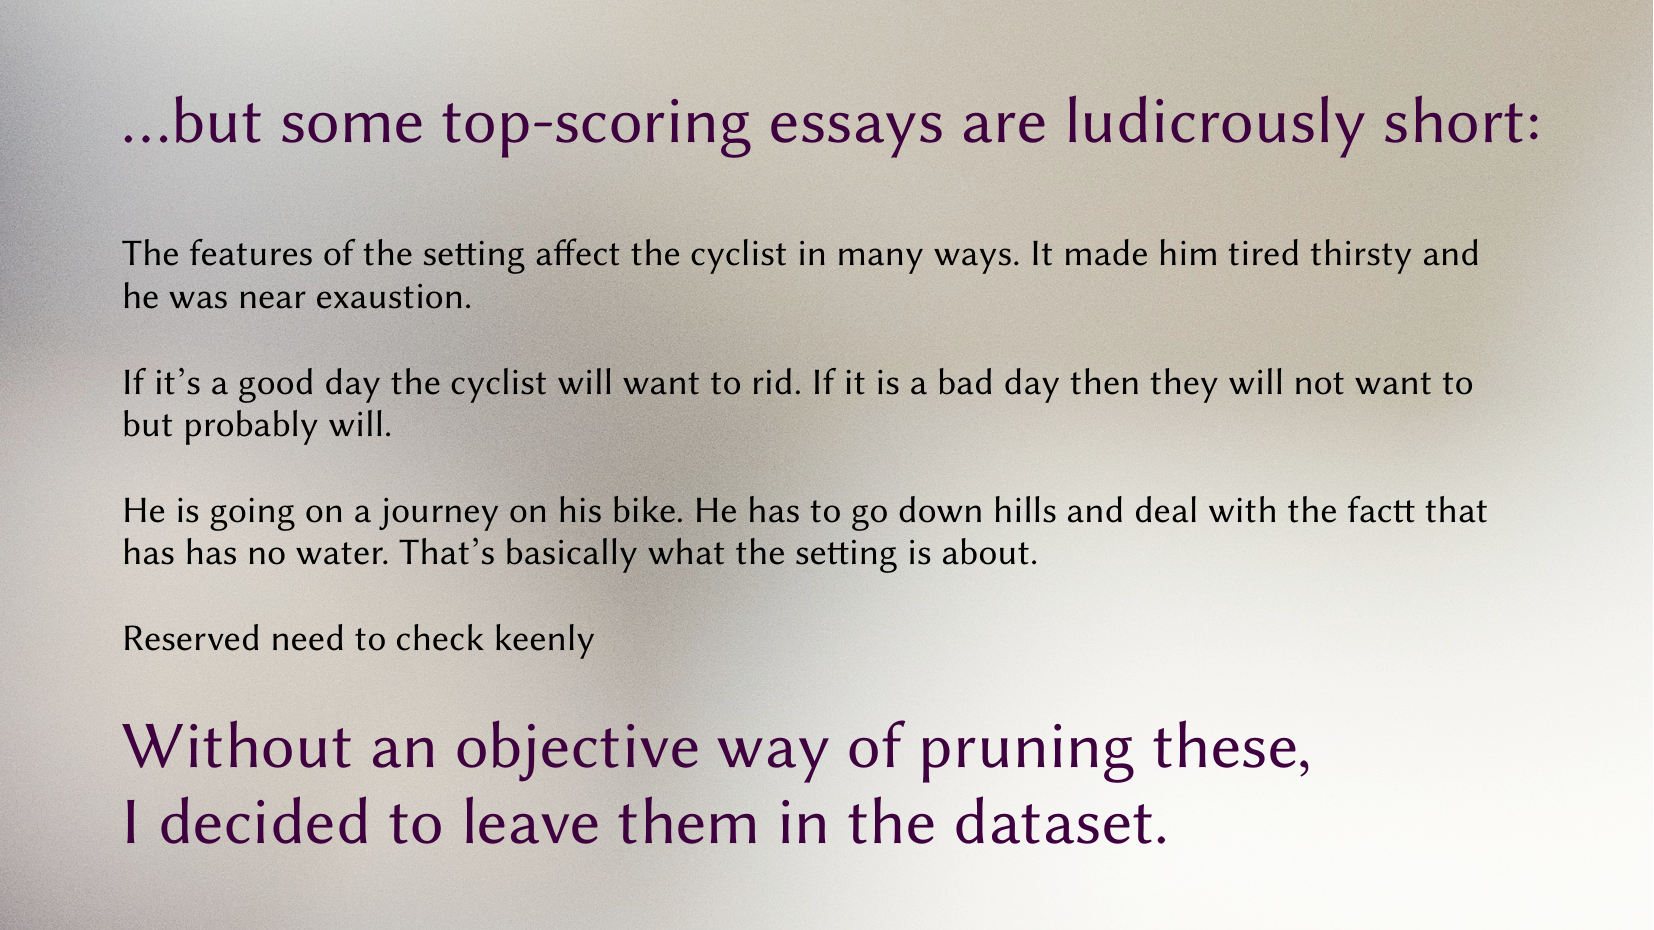

…but some top-scoring essays are ludicrously short:
The features of the setting affect the cyclist in many ways. It made him tired thirsty and he was near exaustion.
If it’s a good day the cyclist will want to rid. If it is a bad day then they will not want to but probably will.
He is going on a journey on his bike. He has to go down hills and deal with the factt that has has no water. That’s basically what the setting is about.
Reserved need to check keenly
Without an objective way of pruning these,
I decided to leave them in the dataset.